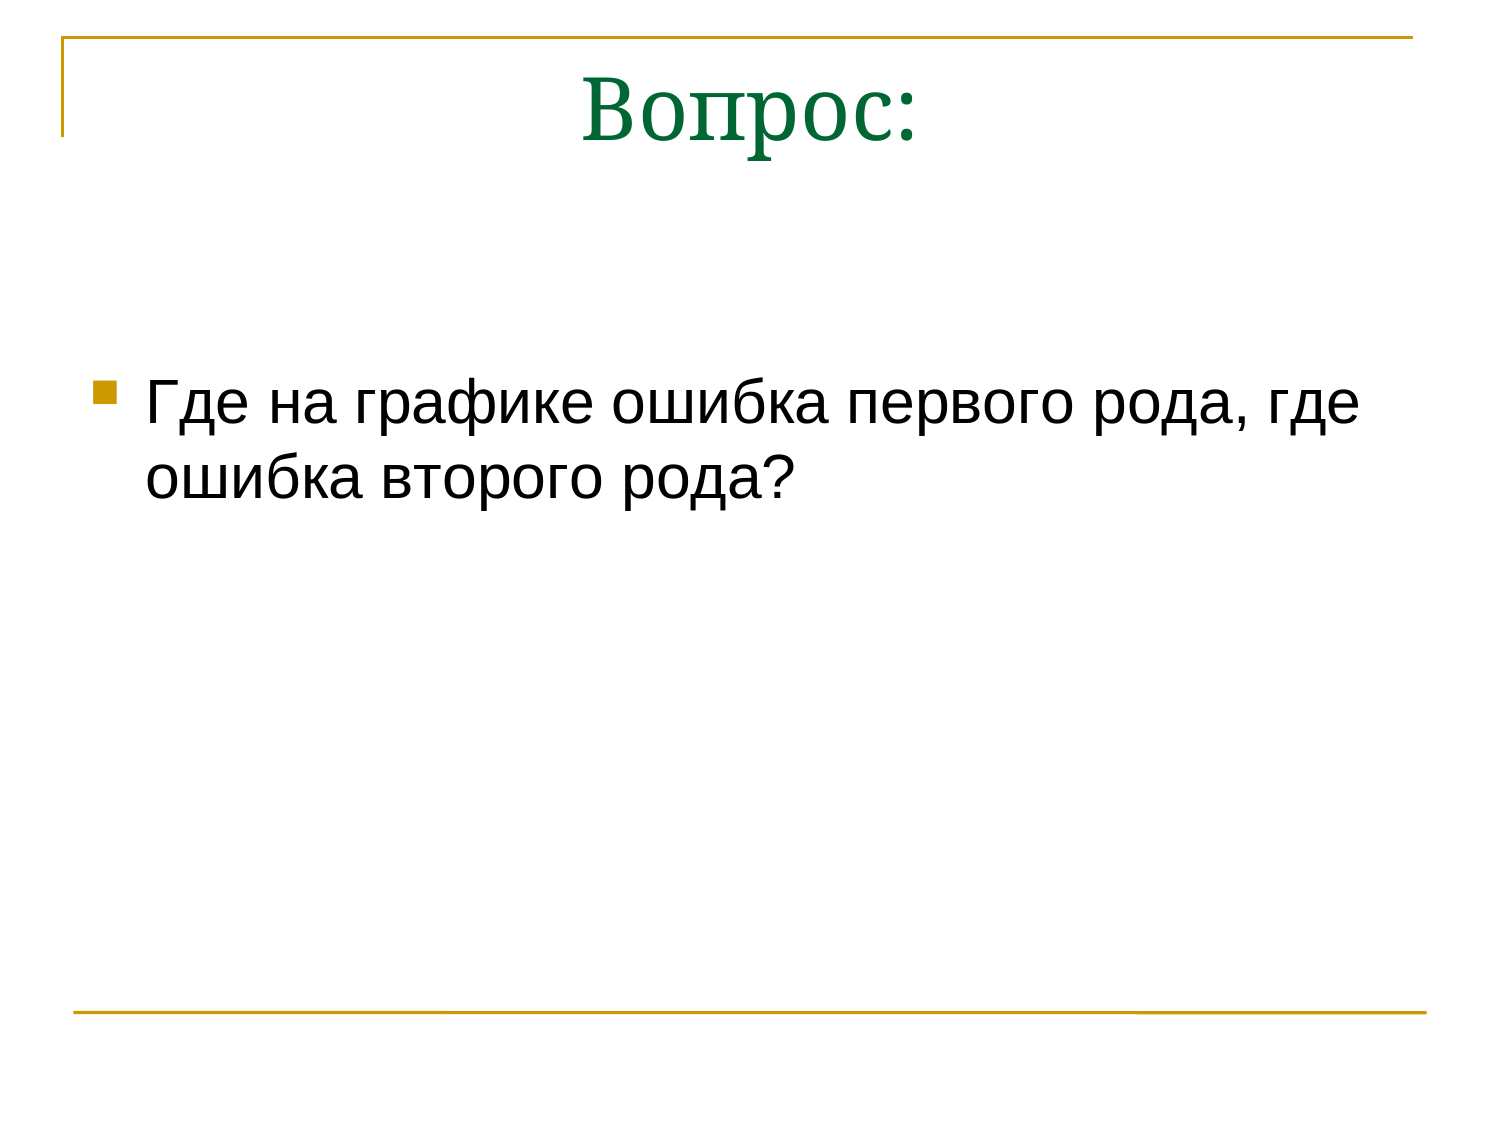

# Вопрос:
Где на графике ошибка первого рода, где ошибка второго рода?